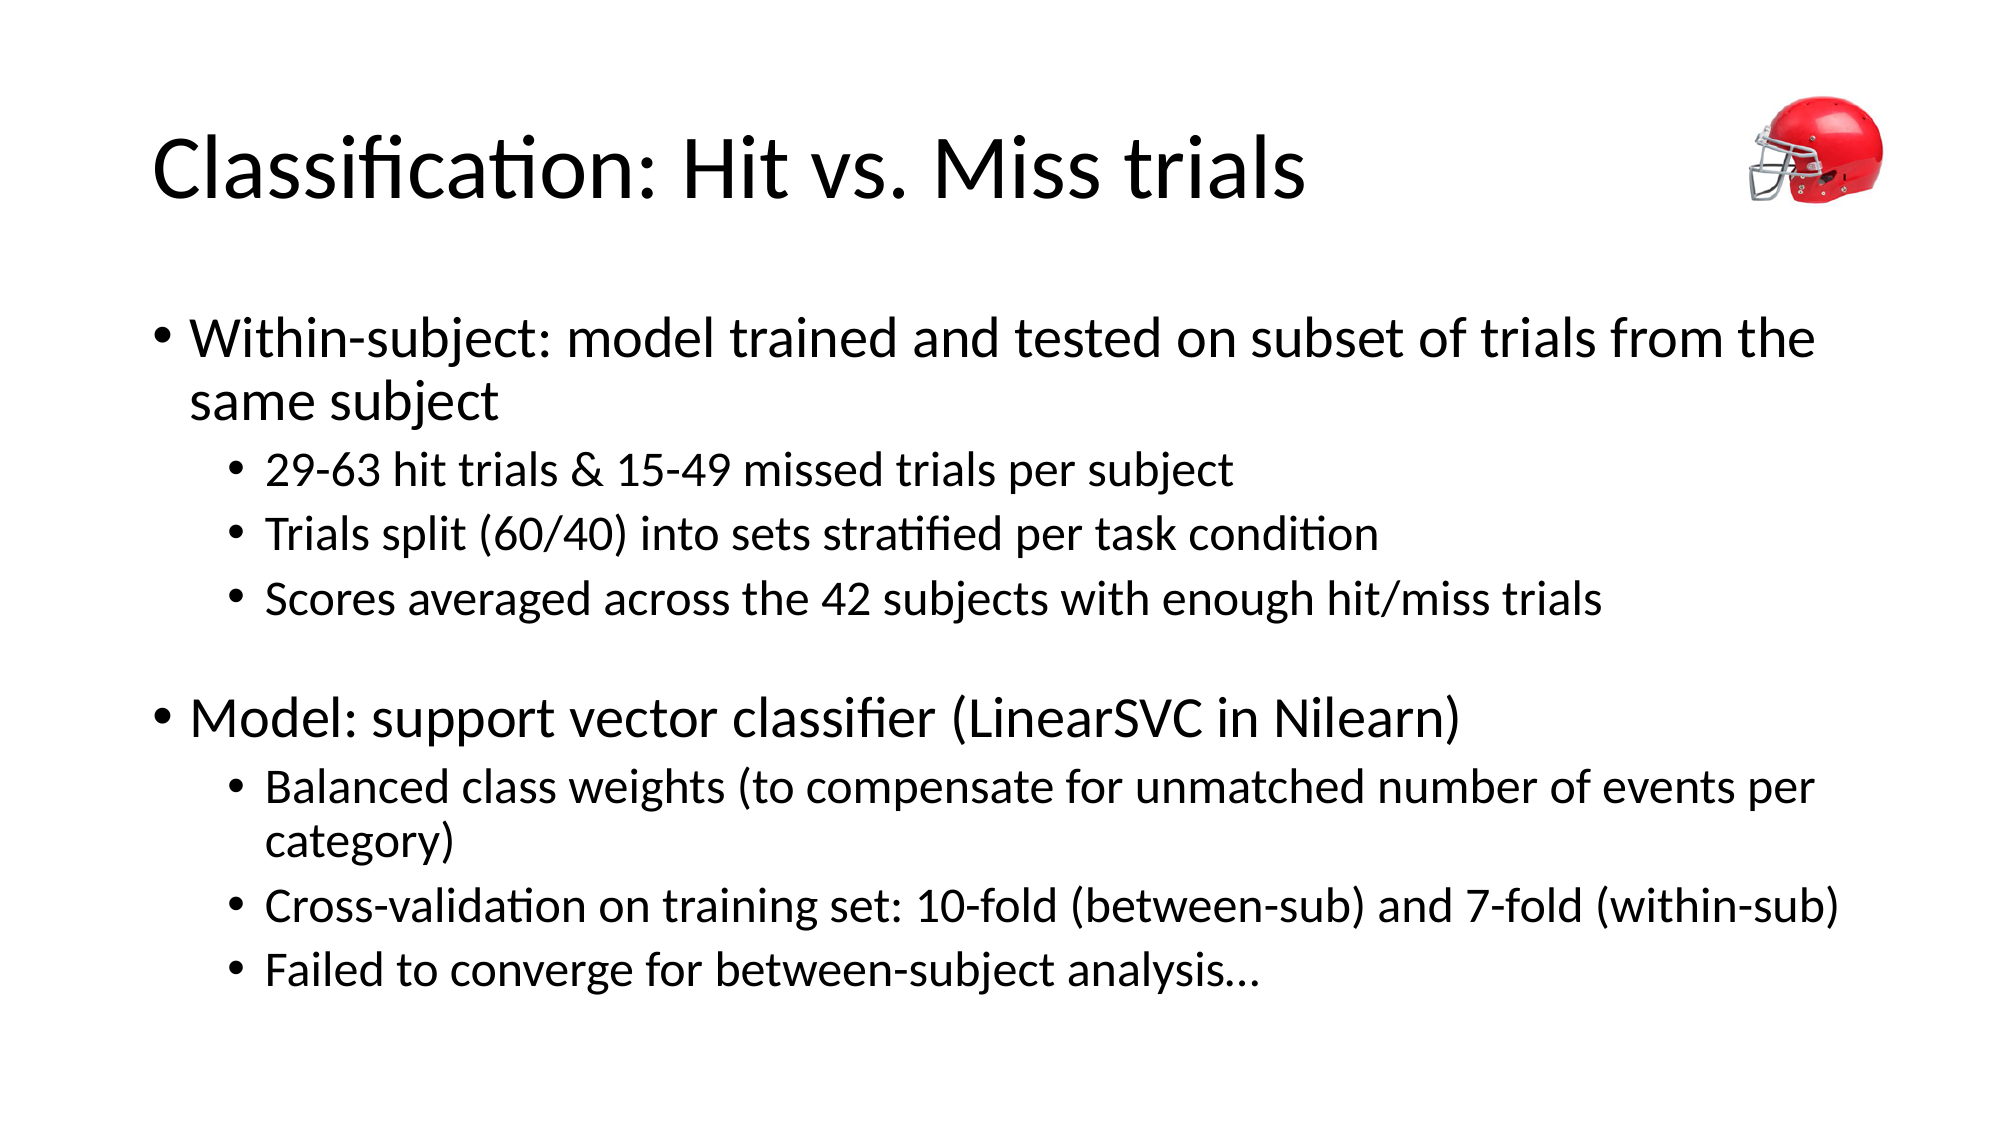

# Classification: Hit vs. Miss trials
Within-subject: model trained and tested on subset of trials from the same subject
29-63 hit trials & 15-49 missed trials per subject
Trials split (60/40) into sets stratified per task condition
Scores averaged across the 42 subjects with enough hit/miss trials
Model: support vector classifier (LinearSVC in Nilearn)
Balanced class weights (to compensate for unmatched number of events per category)
Cross-validation on training set: 10-fold (between-sub) and 7-fold (within-sub)
Failed to converge for between-subject analysis…